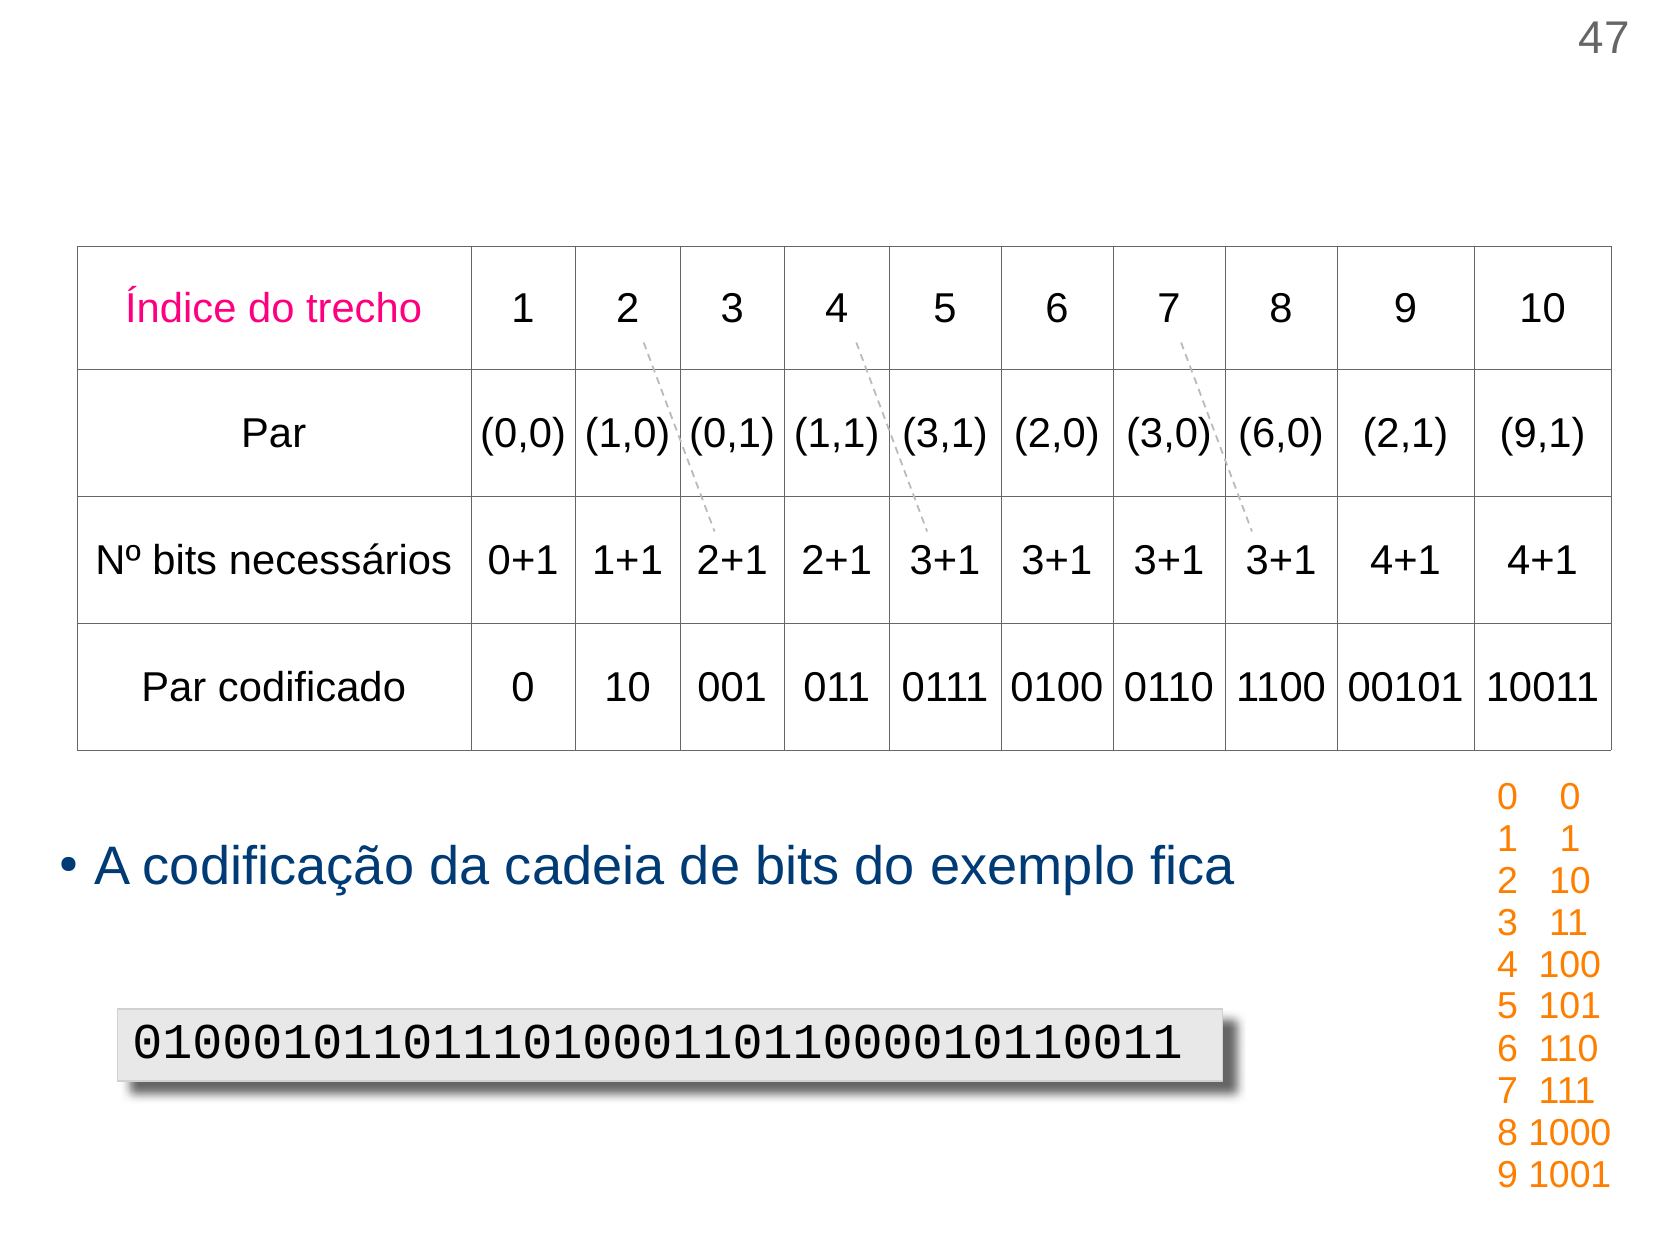

47
#
| Índice do trecho | 1 | 2 | 3 | 4 | 5 | 6 | 7 | 8 | 9 | 10 |
| --- | --- | --- | --- | --- | --- | --- | --- | --- | --- | --- |
| Par | (0,0) | (1,0) | (0,1) | (1,1) | (3,1) | (2,0) | (3,0) | (6,0) | (2,1) | (9,1) |
| Nº bits necessários | 0+1 | 1+1 | 2+1 | 2+1 | 3+1 | 3+1 | 3+1 | 3+1 | 4+1 | 4+1 |
| Par codificado | 0 | 10 | 001 | 011 | 0111 | 0100 | 0110 | 1100 | 00101 | 10011 |
0 0
1 1
2 10
3 11
4 100
5 101
6 110
7 111
8 1000
9 1001
A codificação da cadeia de bits do exemplo fica
01000101101110100011011000010110011